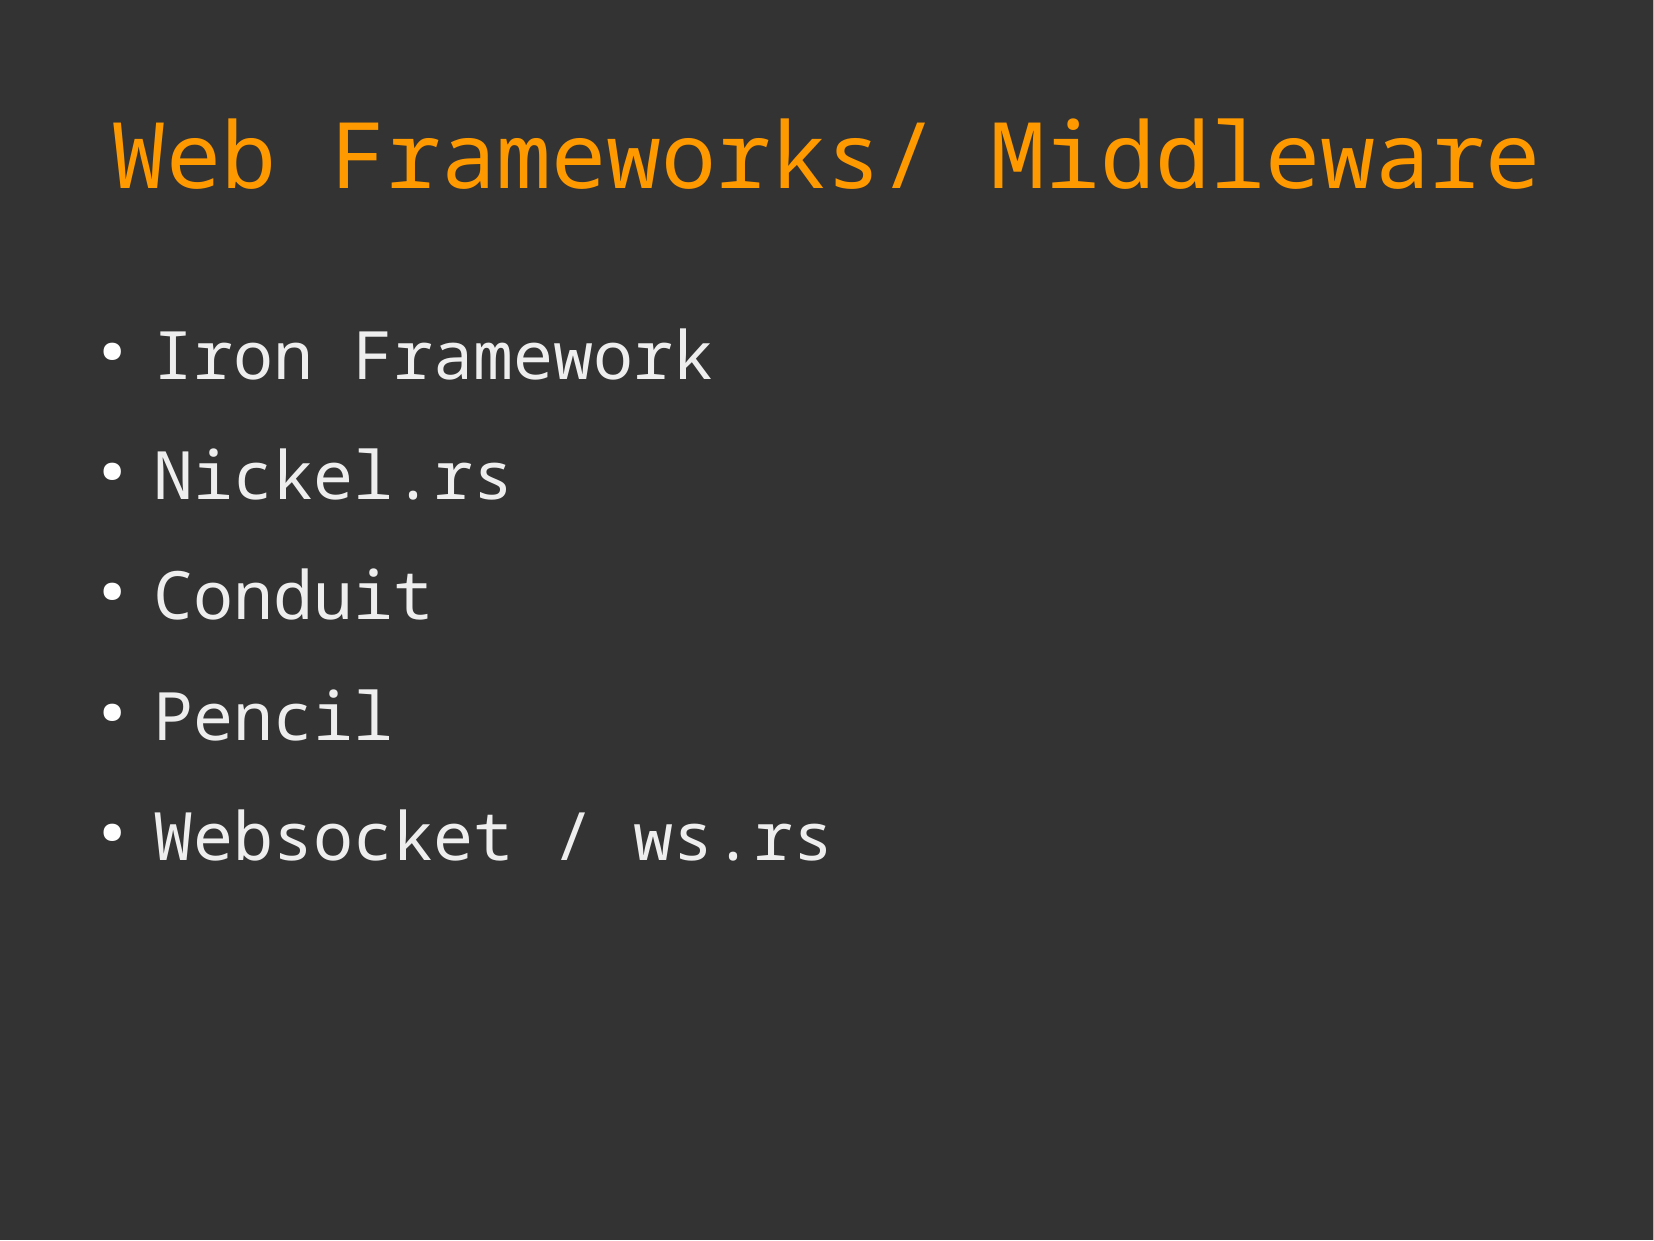

# Web Frameworks/ Middleware
Iron Framework
Nickel.rs
Conduit
Pencil
Websocket / ws.rs